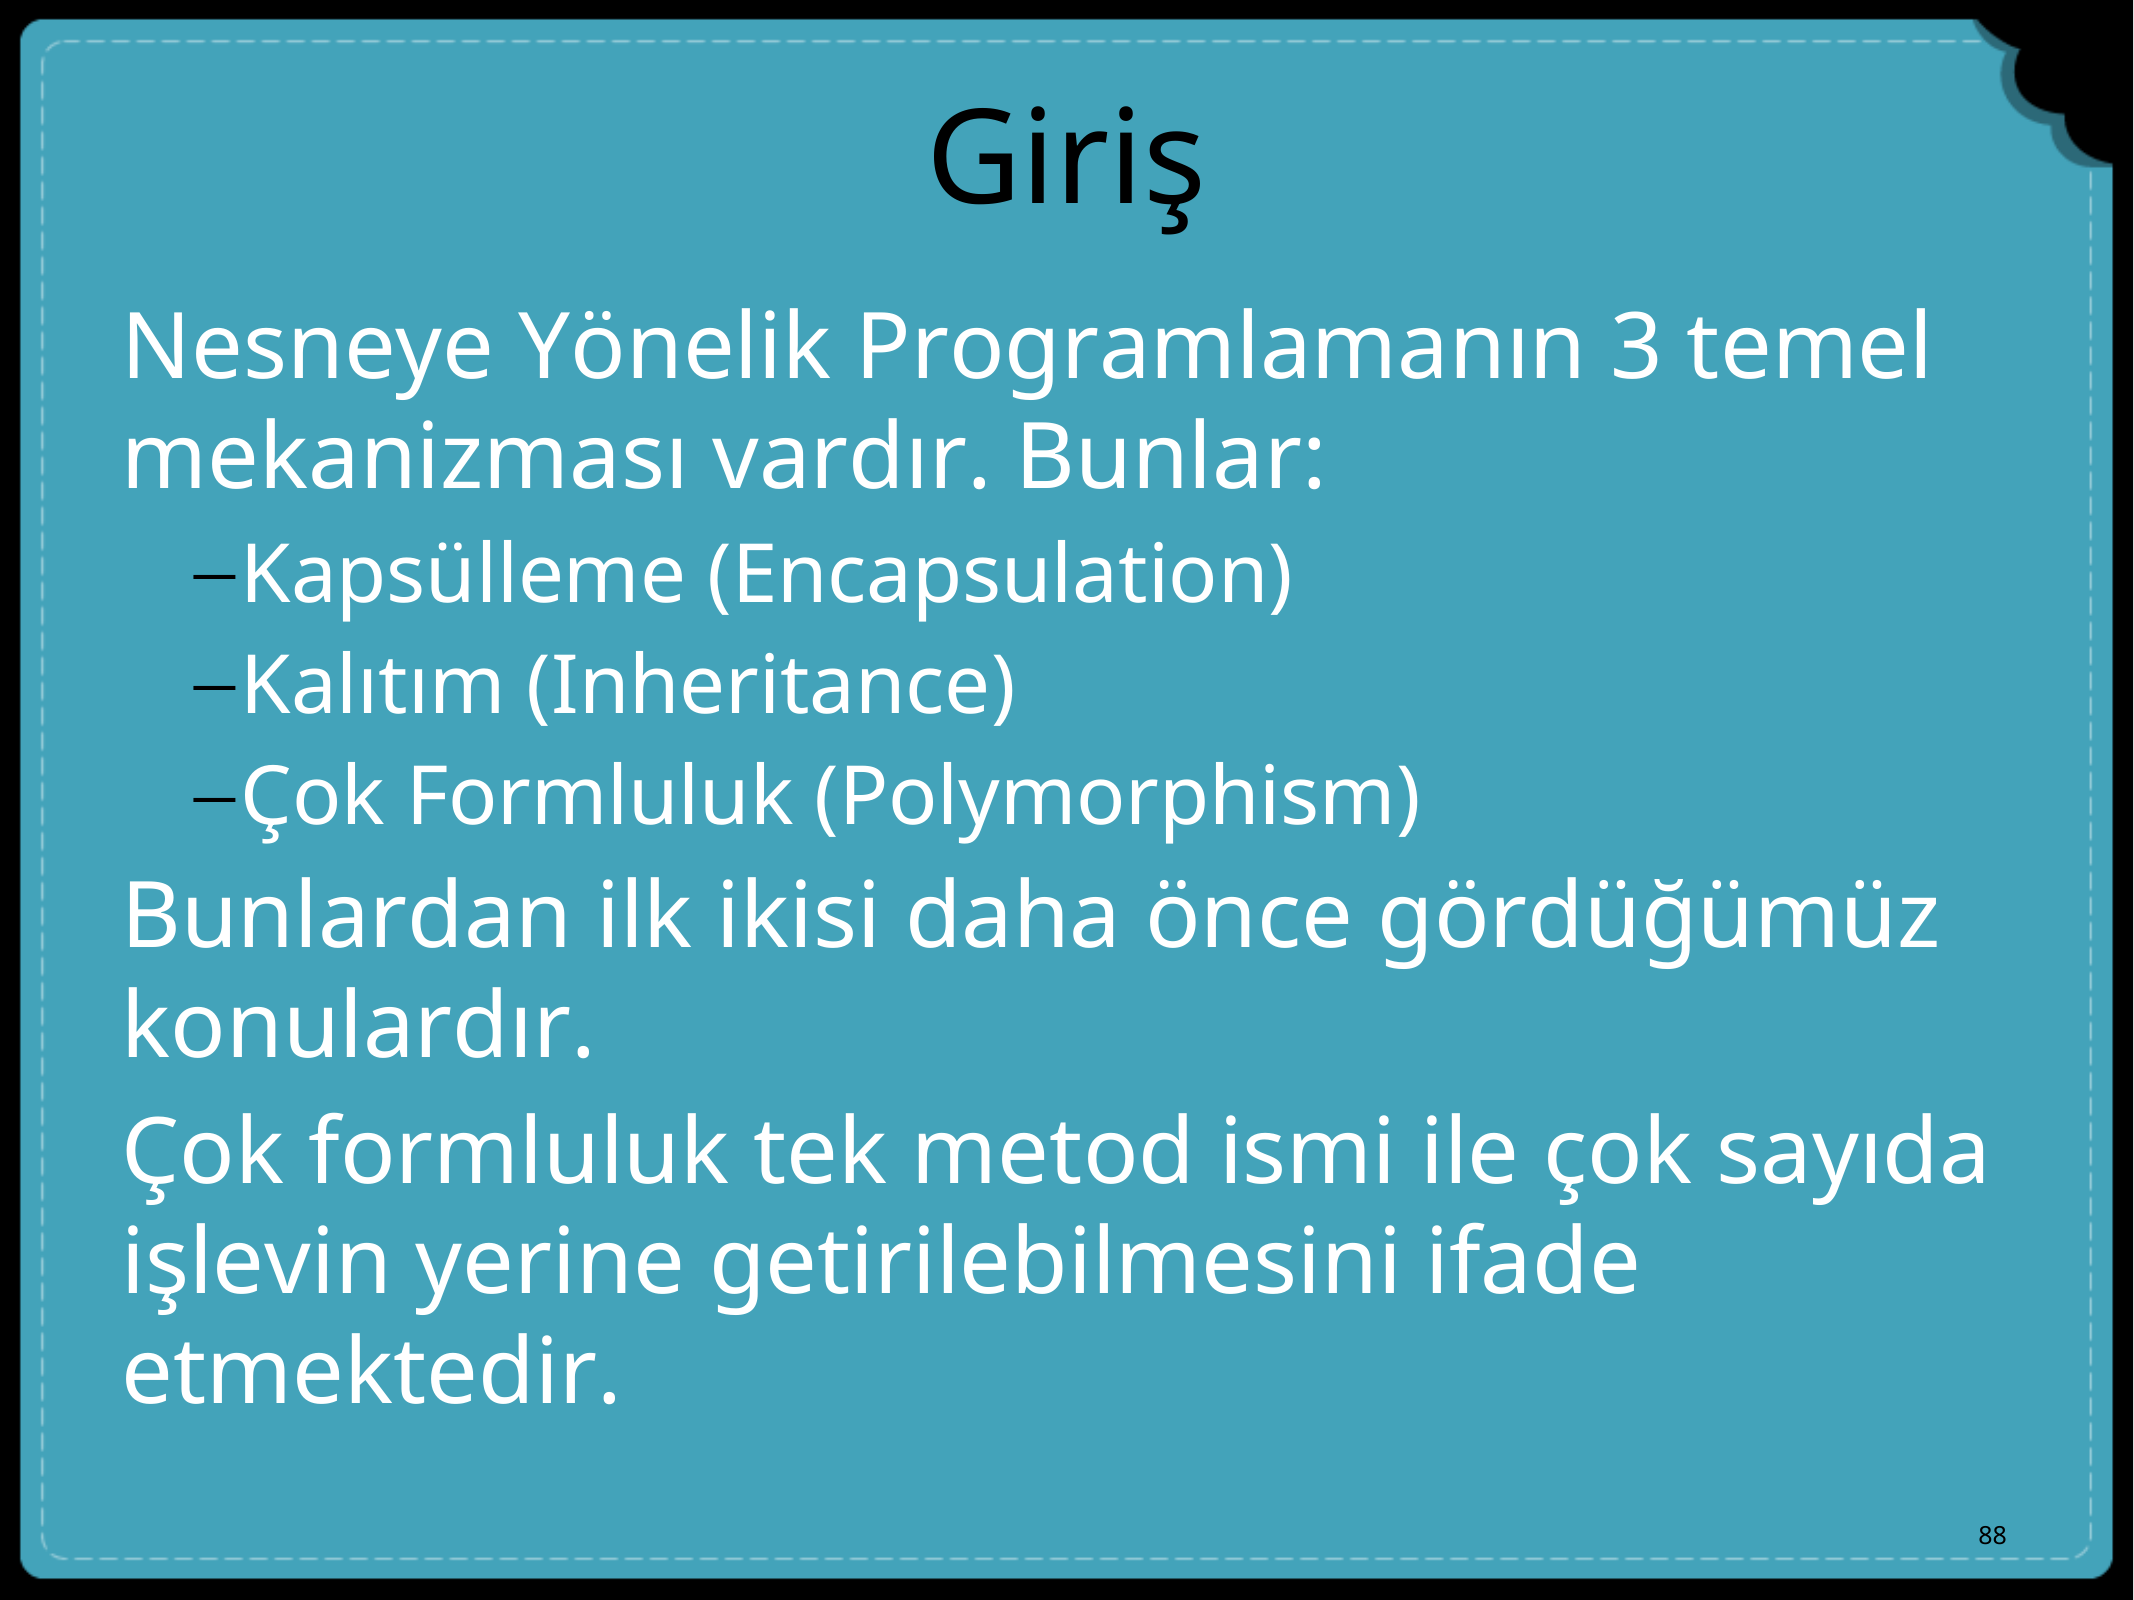

# Giriş
Nesneye Yönelik Programlamanın 3 temel mekanizması vardır. Bunlar:
Kapsülleme (Encapsulation)
Kalıtım (Inheritance)
Çok Formluluk (Polymorphism)
Bunlardan ilk ikisi daha önce gördüğümüz konulardır.
Çok formluluk tek metod ismi ile çok sayıda işlevin yerine getirilebilmesini ifade etmektedir.
88